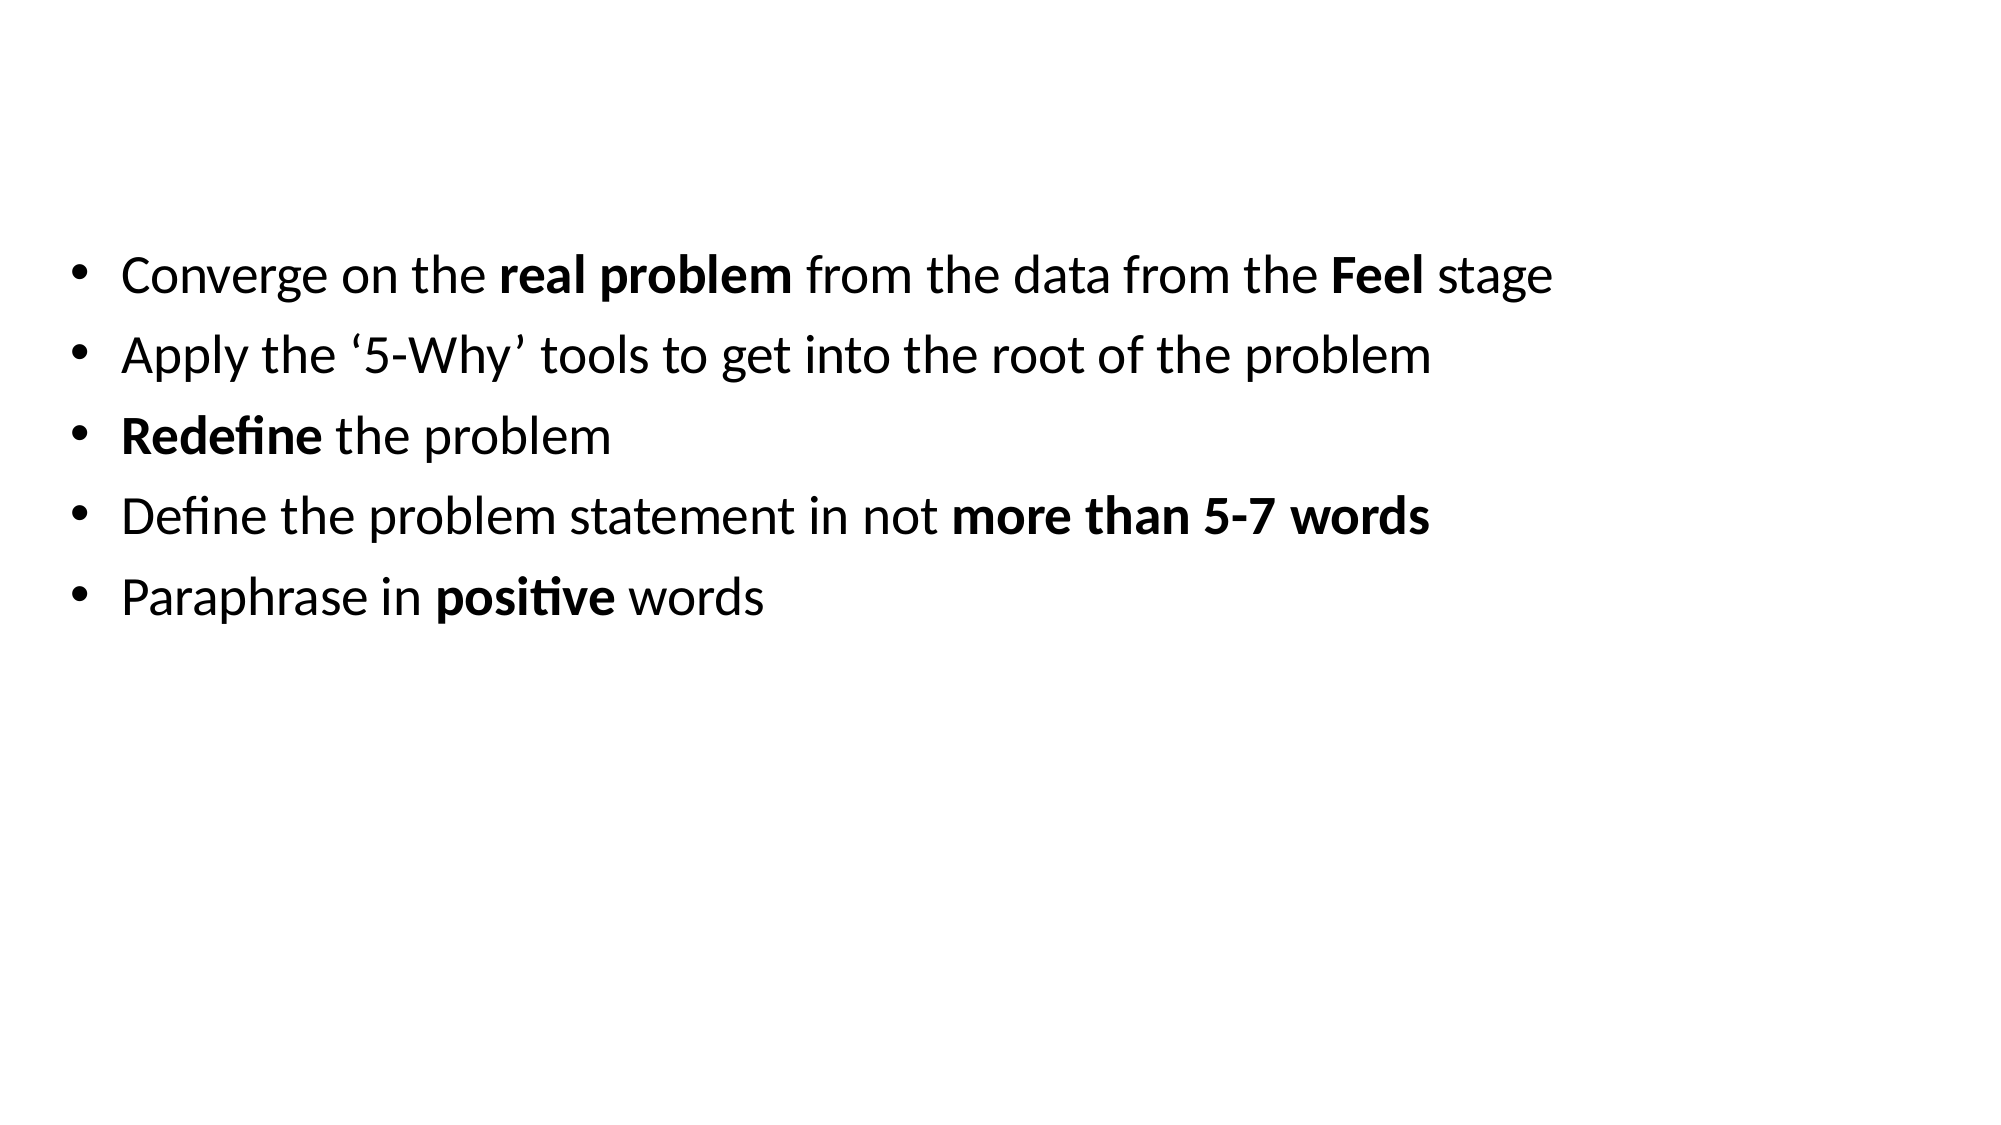

Converge on the real problem from the data from the Feel stage
Apply the ‘5-Why’ tools to get into the root of the problem
Redefine the problem
Define the problem statement in not more than 5-7 words
Paraphrase in positive words